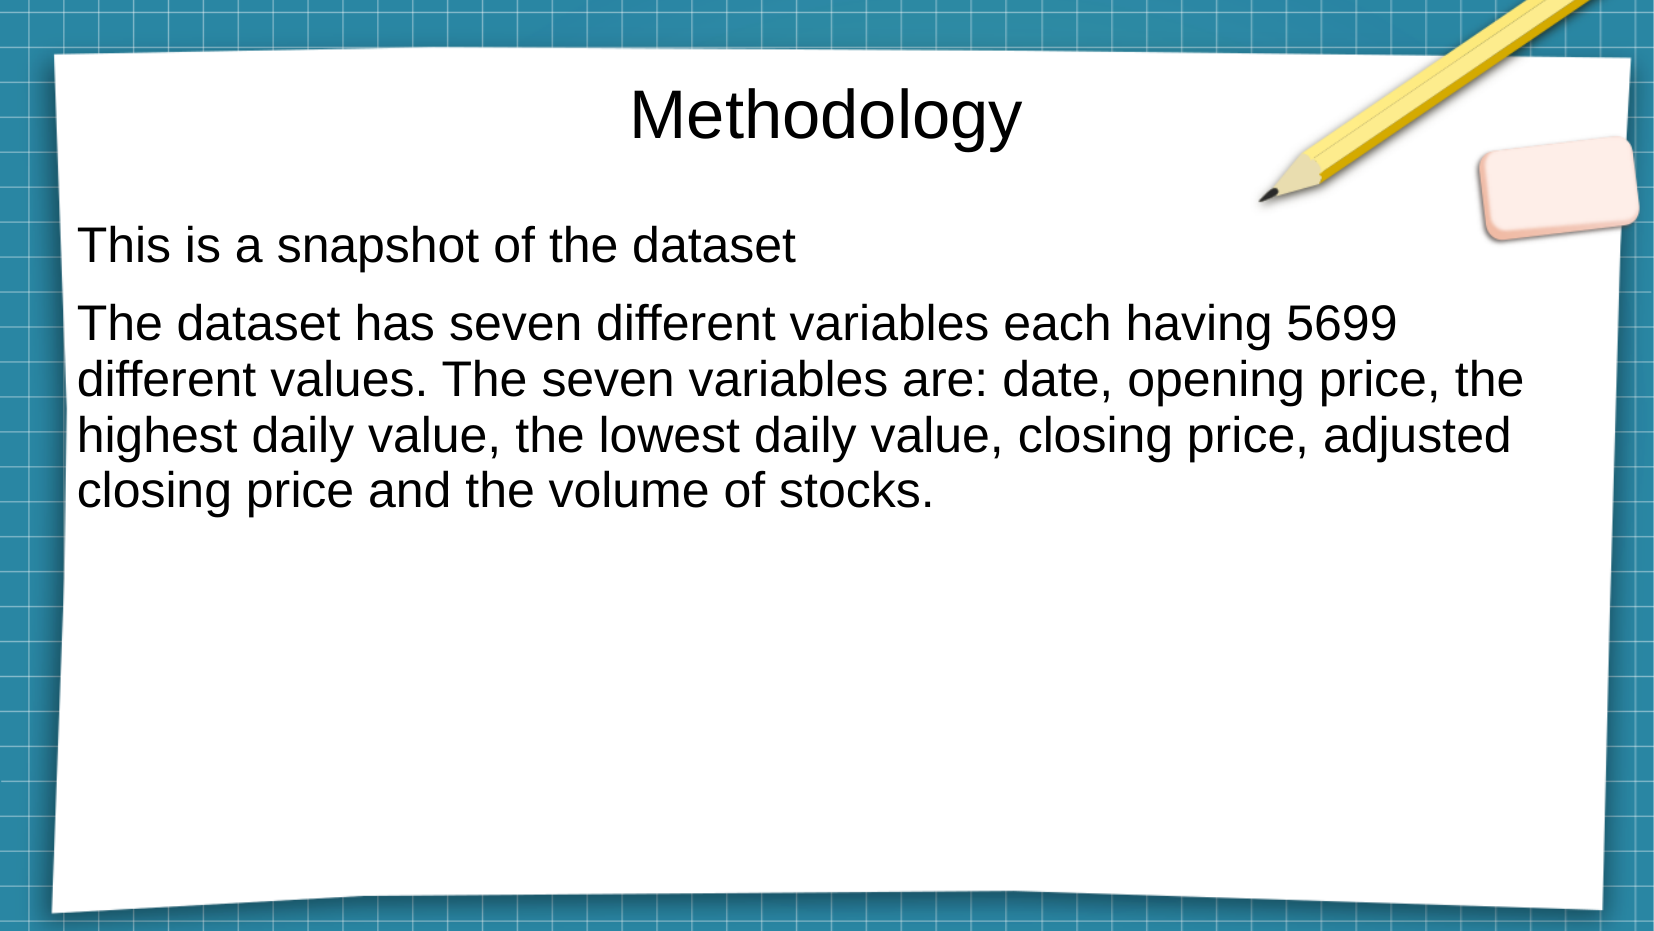

# Methodology
This is a snapshot of the dataset
The dataset has seven different variables each having 5699 different values. The seven variables are: date, opening price, the highest daily value, the lowest daily value, closing price, adjusted closing price and the volume of stocks.